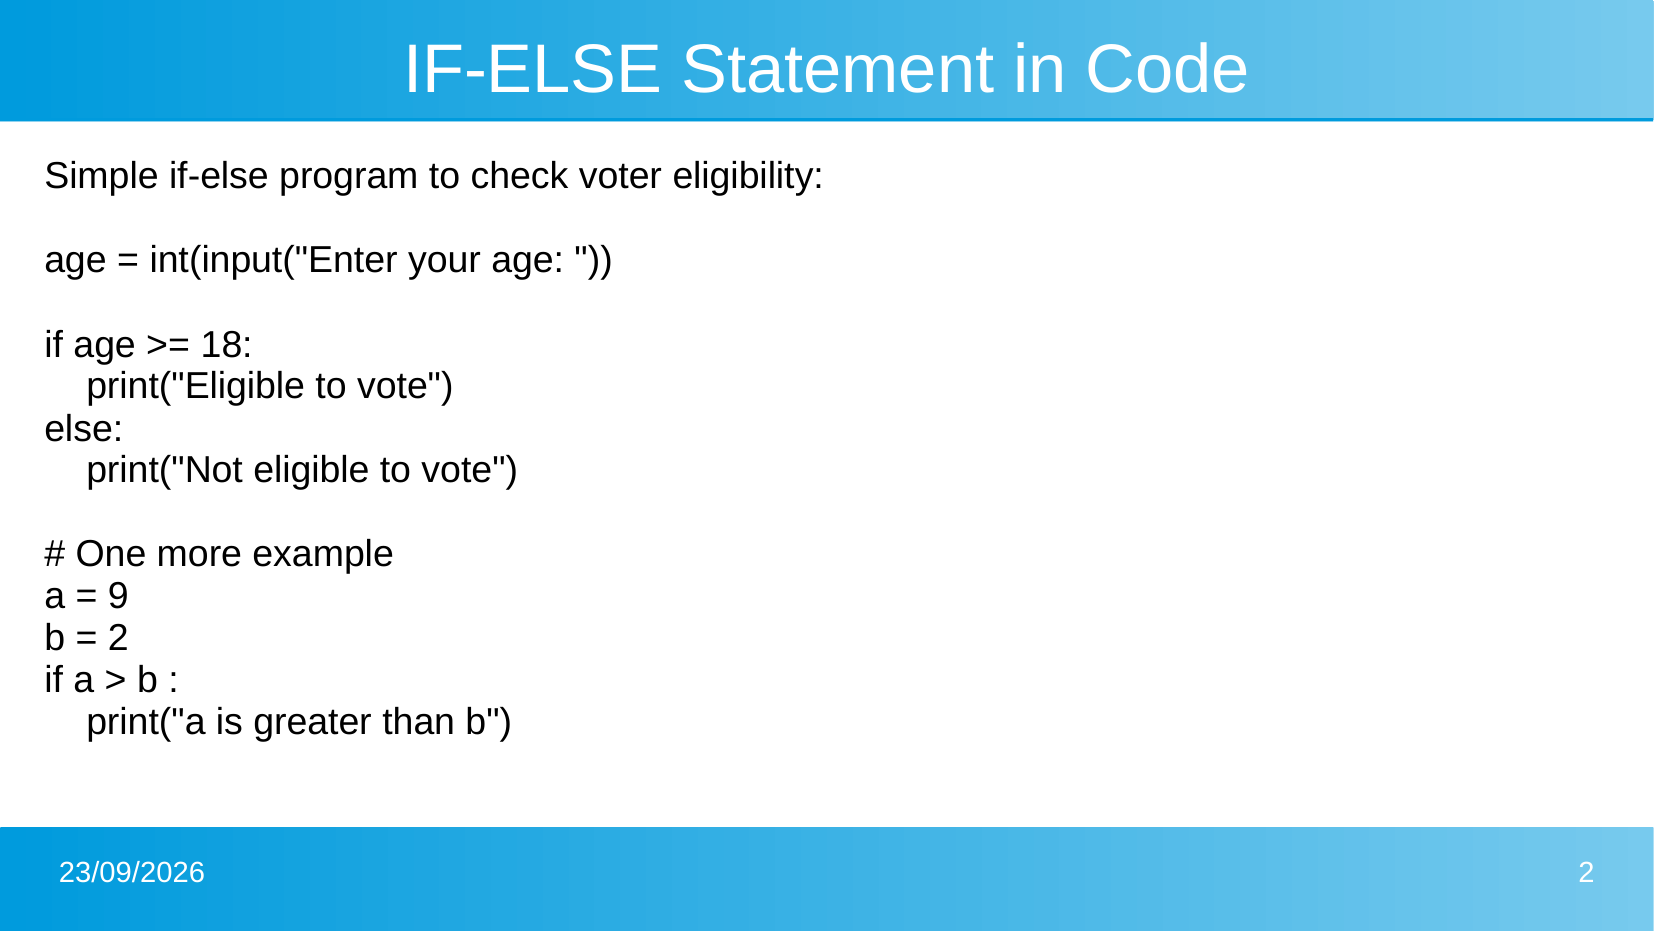

# IF-ELSE Statement in Code
Simple if-else program to check voter eligibility:
age = int(input("Enter your age: "))
if age >= 18:
 print("Eligible to vote")
else:
 print("Not eligible to vote")
# One more example
a = 9
b = 2
if a > b :
 print("a is greater than b")
2